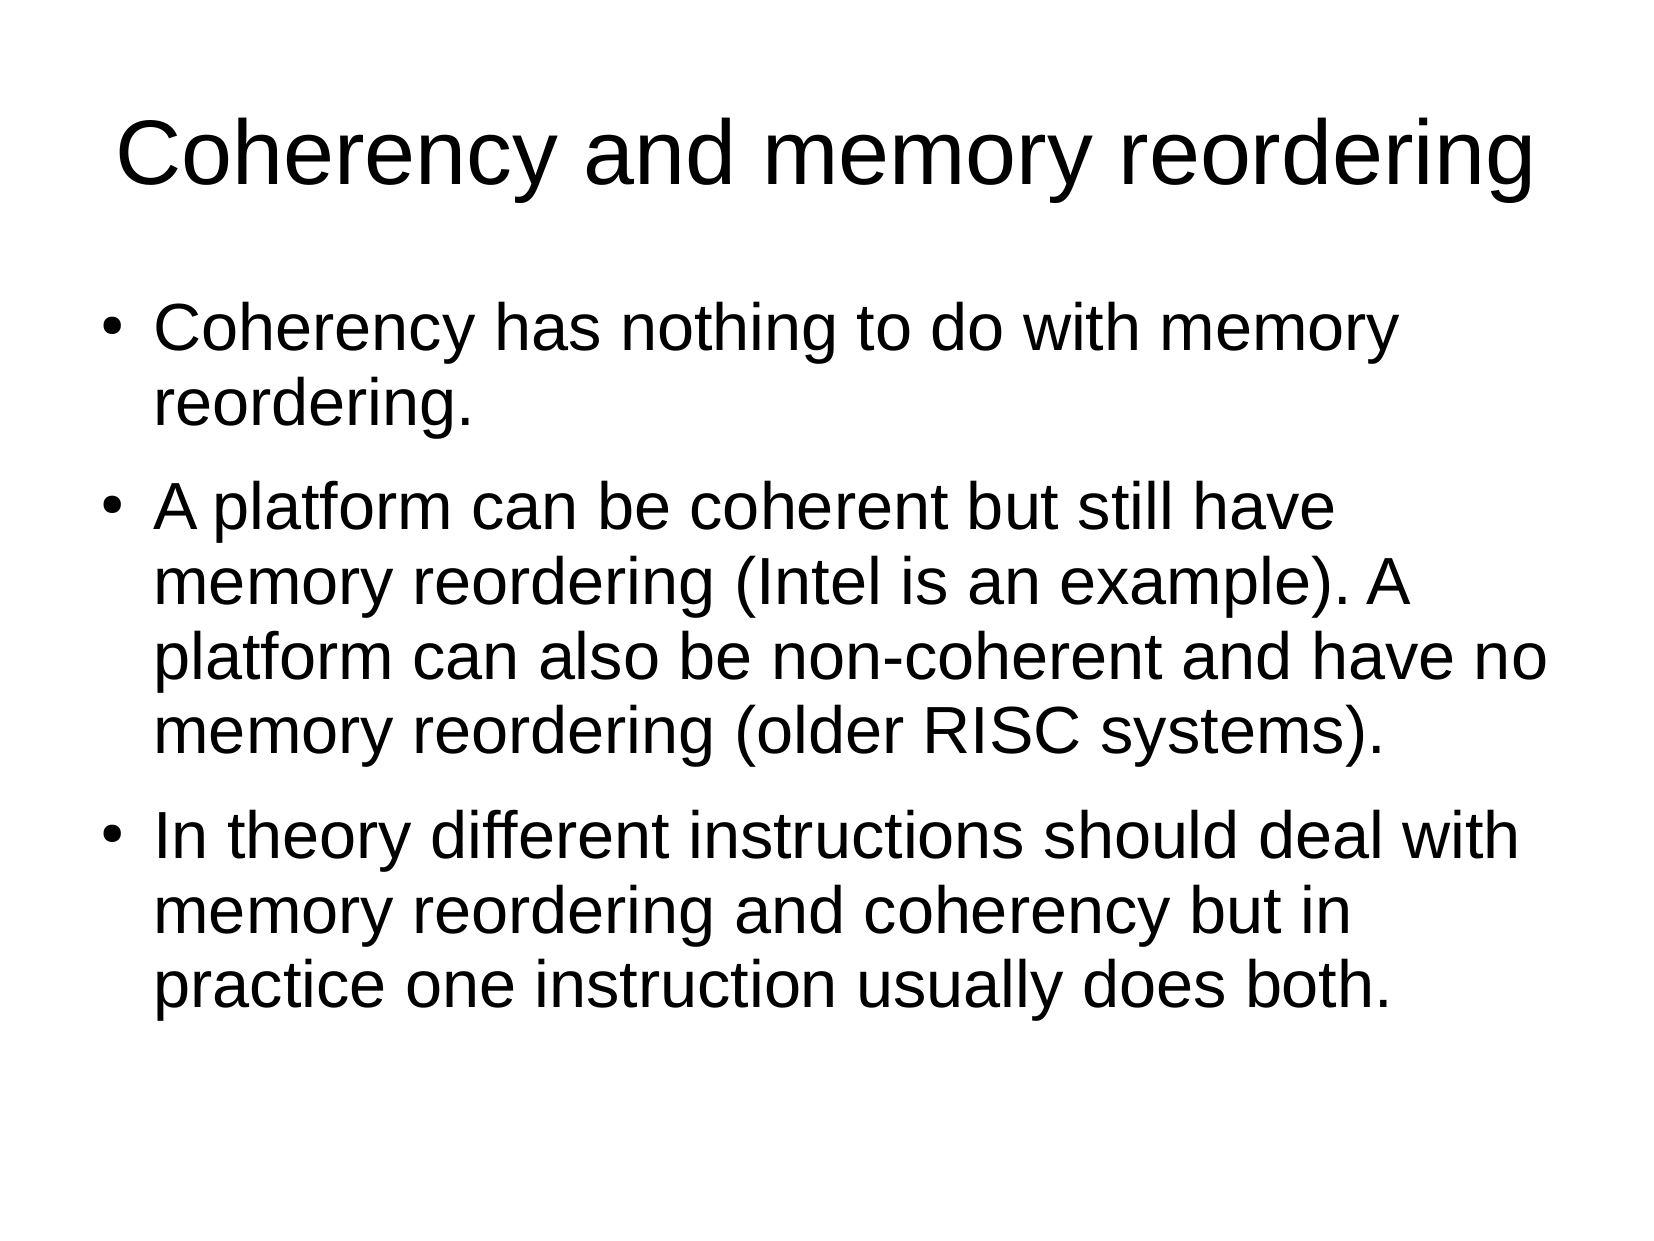

# Coherency and memory reordering
Coherency has nothing to do with memory reordering.
A platform can be coherent but still have memory reordering (Intel is an example). A platform can also be non-coherent and have no memory reordering (older RISC systems).
In theory different instructions should deal with memory reordering and coherency but in practice one instruction usually does both.